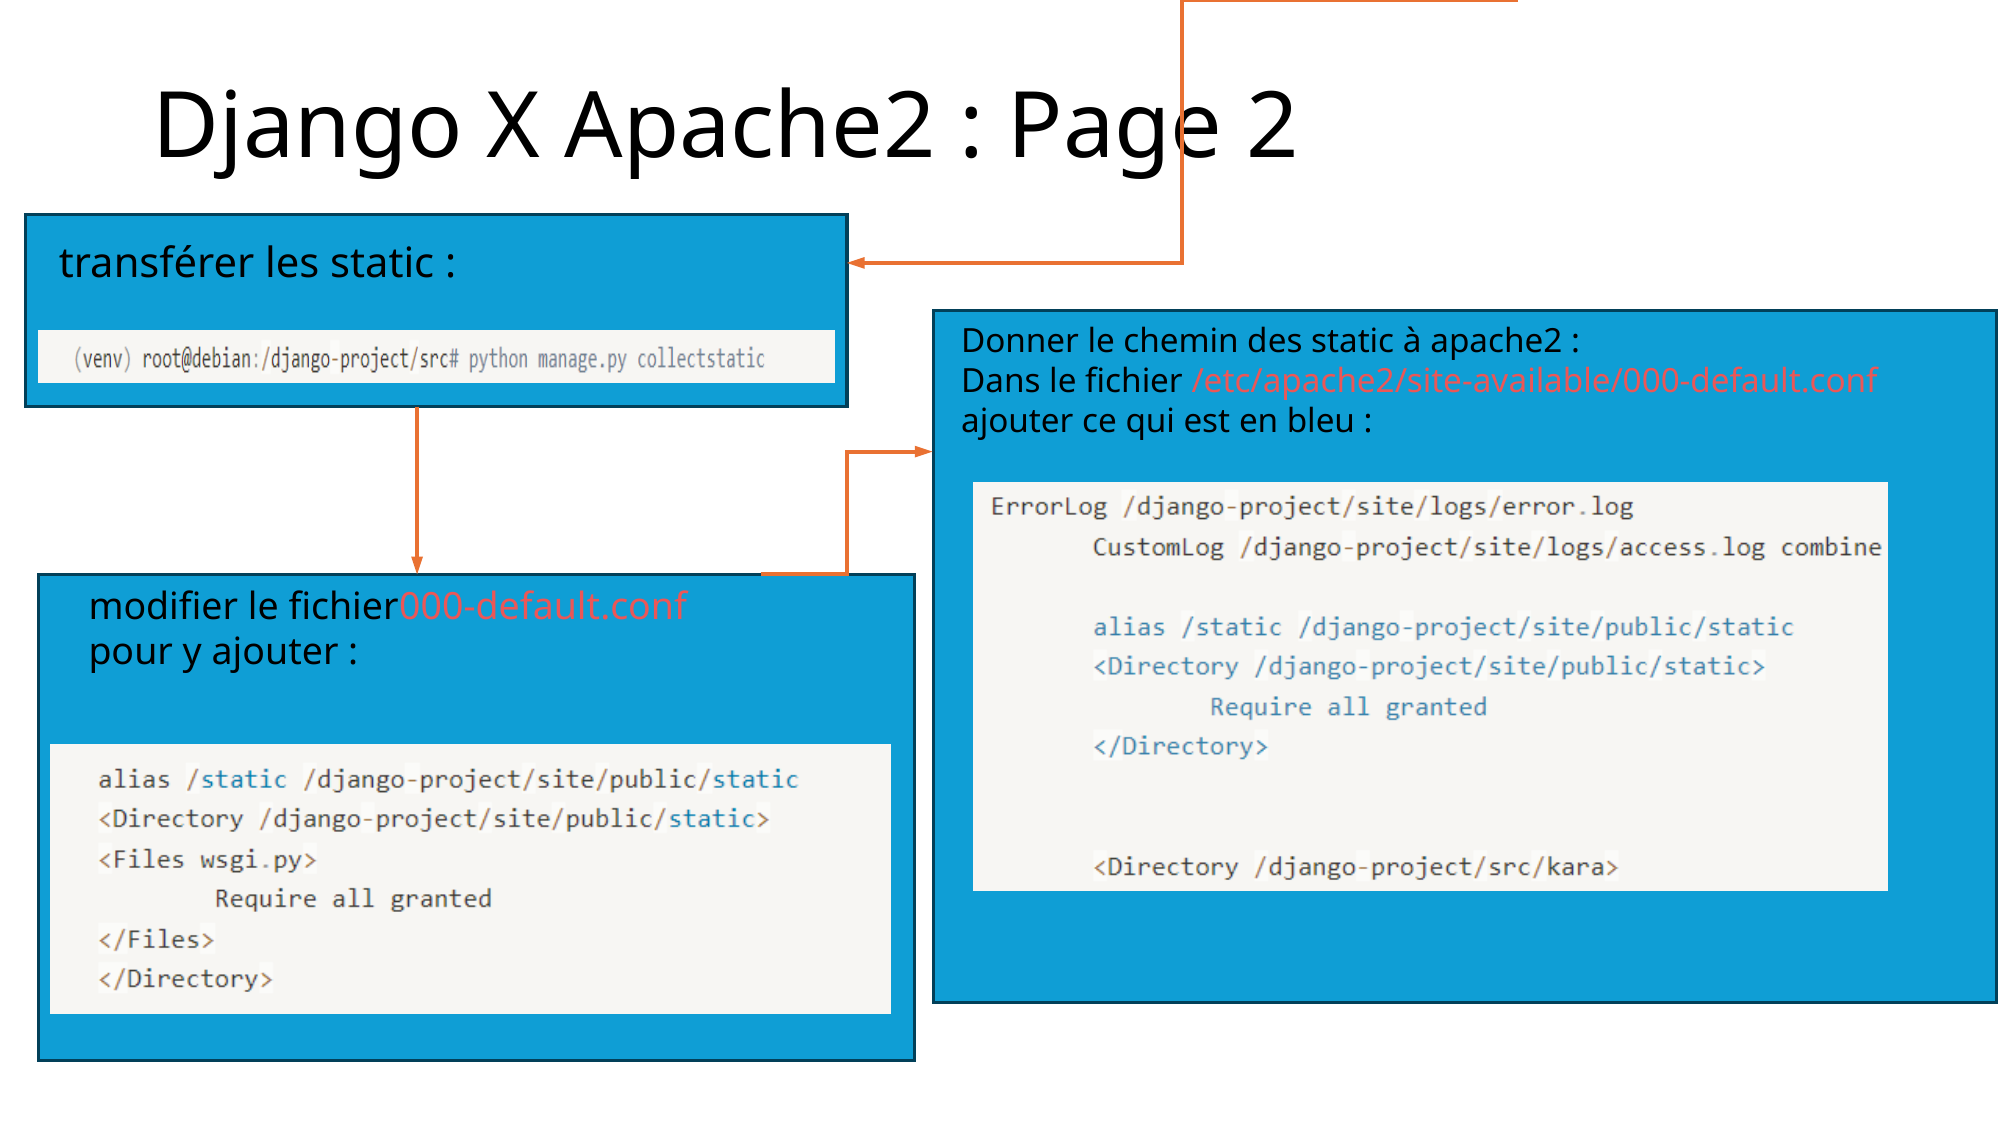

# Django X Apache2 : Page 2
transférer les static :
Donner le chemin des static à apache2 :
Dans le fichier /etc/apache2/site-available/000-default.conf
ajouter ce qui est en bleu :
modifier le fichier000-default.conf pour y ajouter :